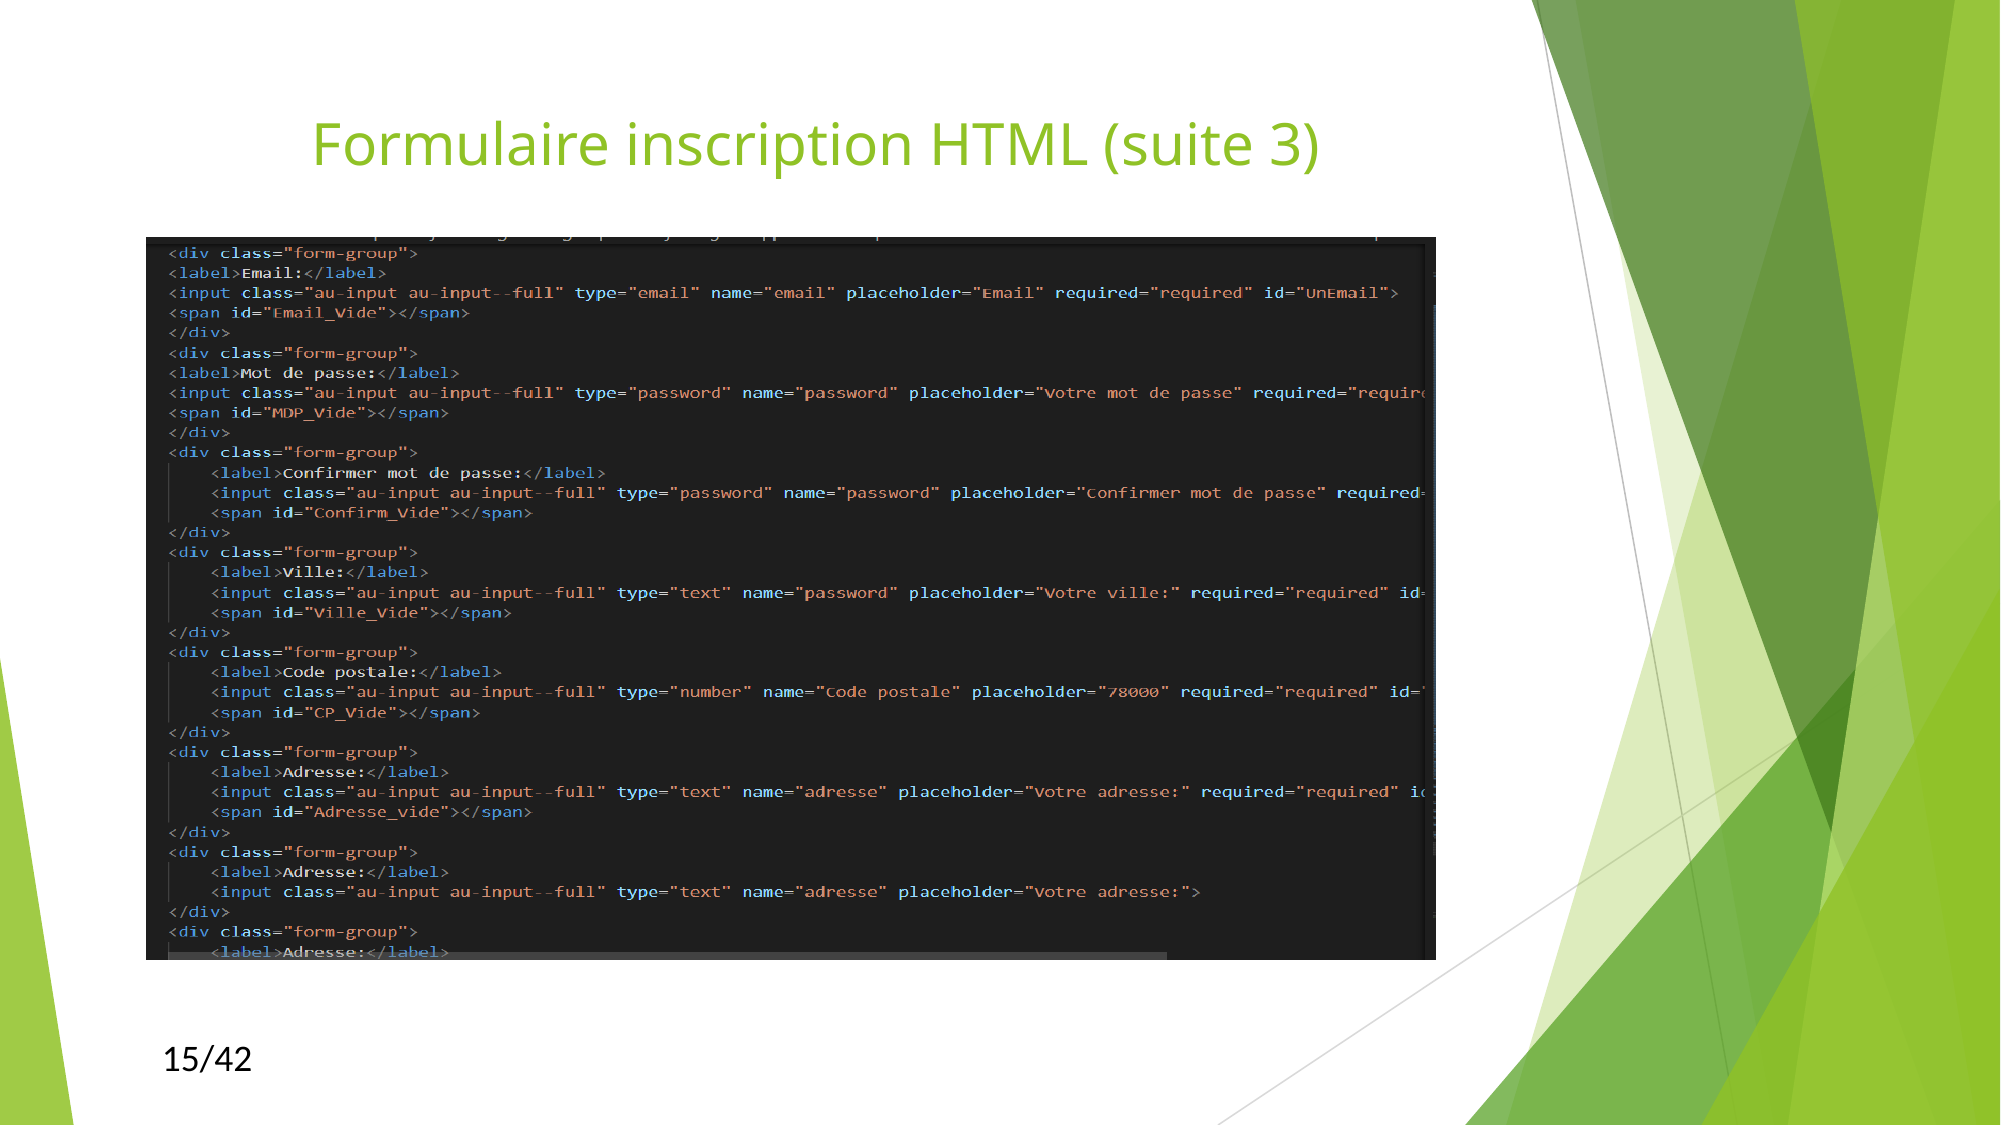

# Formulaire inscription HTML (suite 3)
15/42